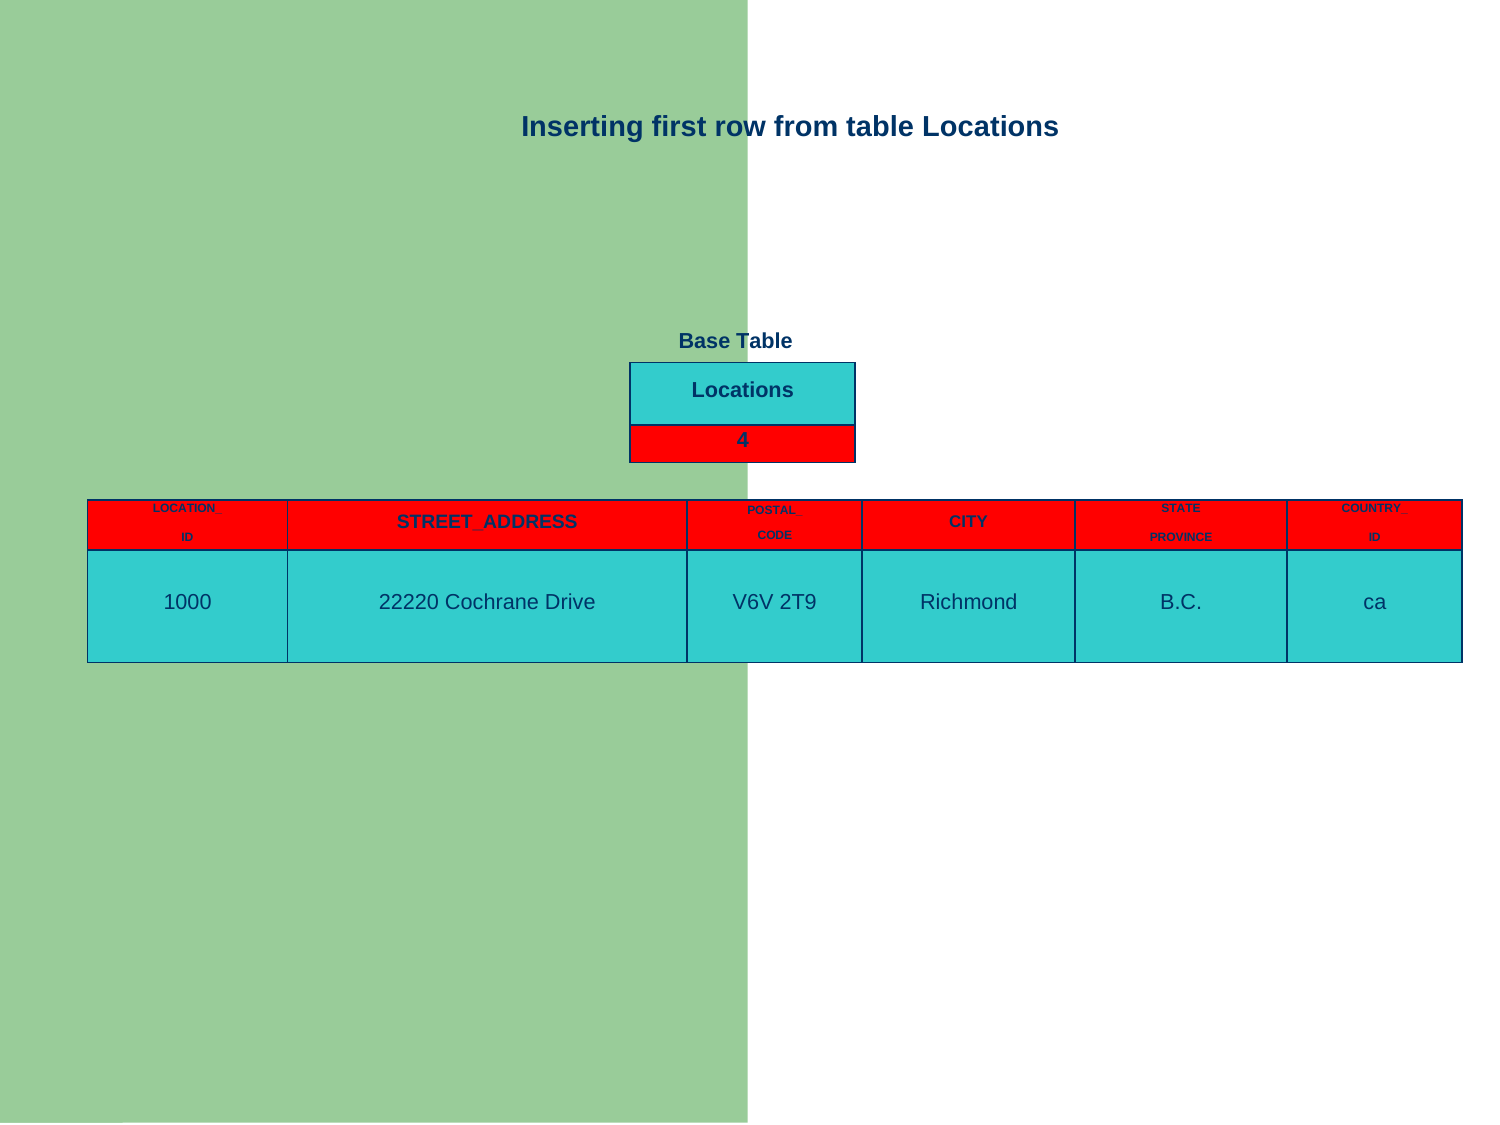

Inserting first row from table Locations
Base Table
Locations
4
LOCATION_
ID
STREET_ADDRESS
POSTAL_
CODE
CITY
STATE
PROVINCE
COUNTRY_
ID
1000
22220 Cochrane Drive
V6V 2T9
Richmond
B.C.
ca